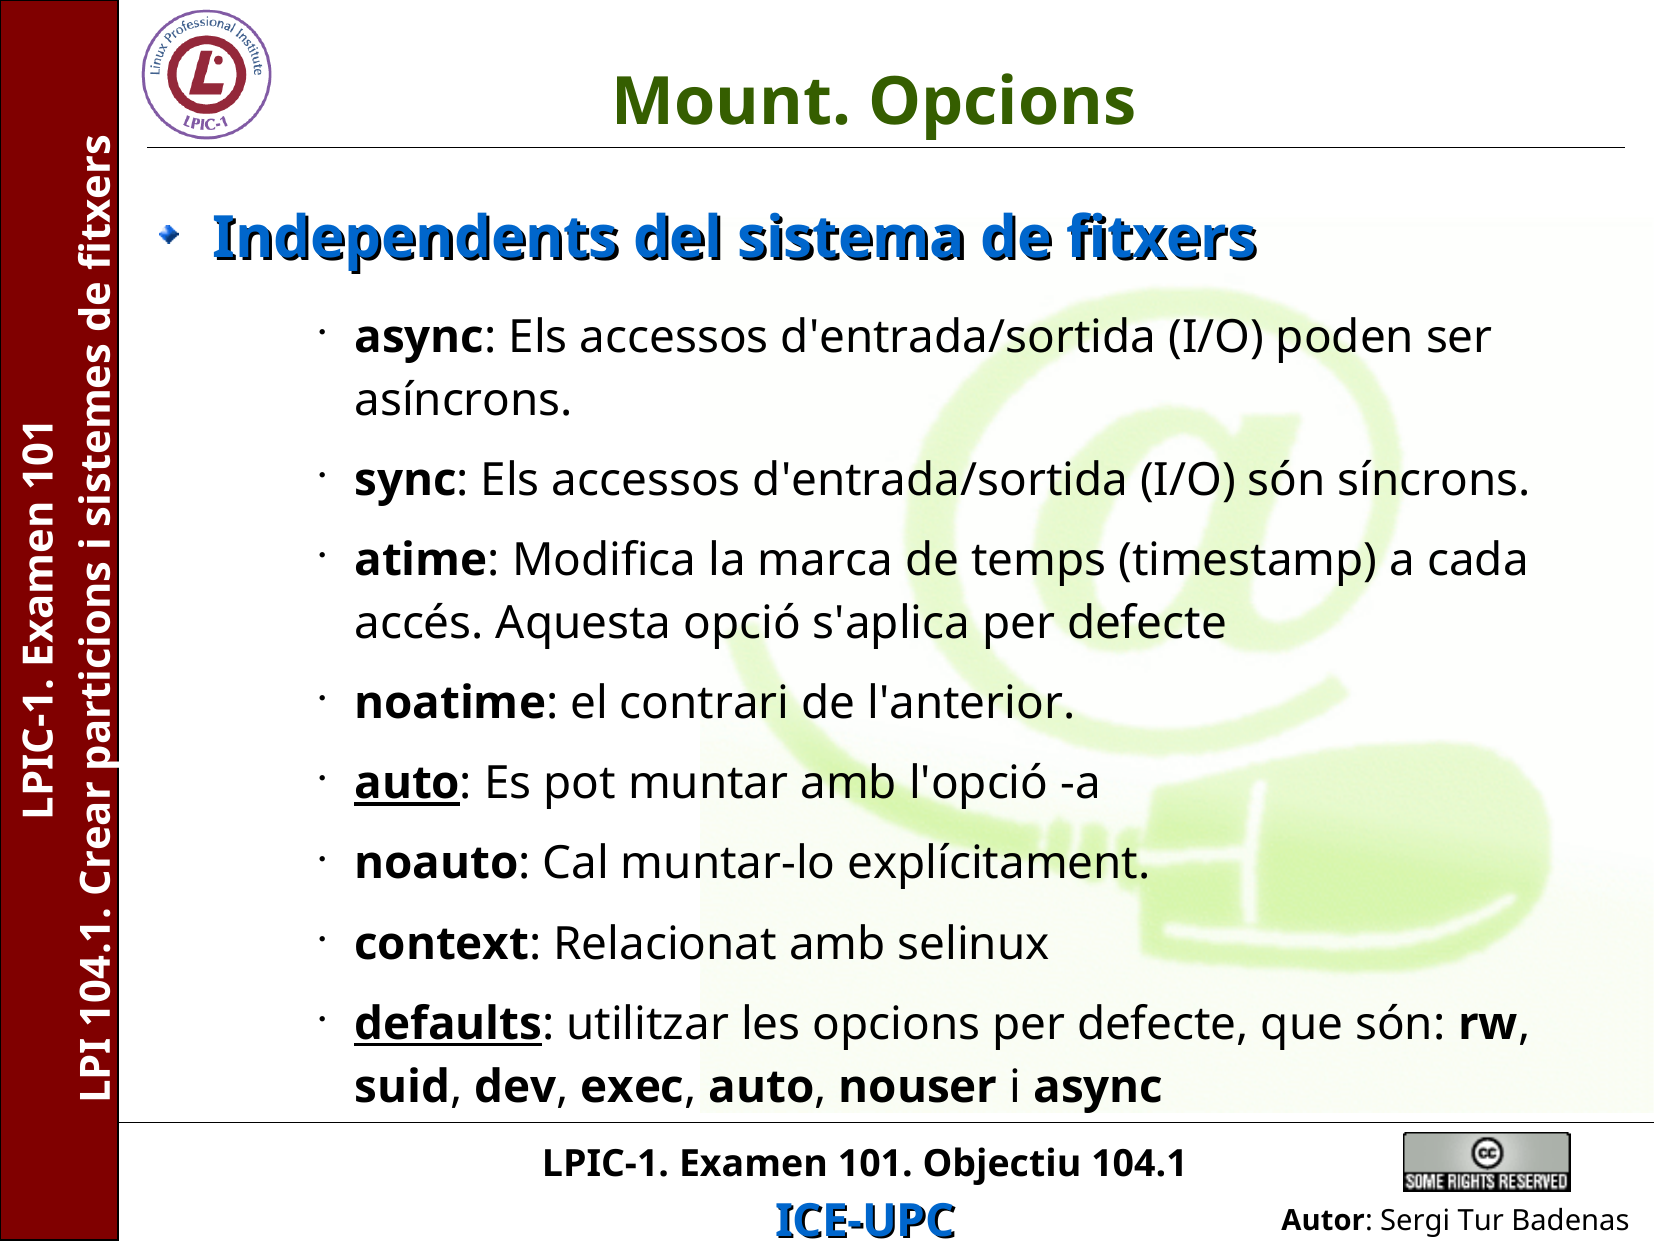

# Mount. Opcions
Independents del sistema de fitxers
async: Els accessos d'entrada/sortida (I/O) poden ser asíncrons.
sync: Els accessos d'entrada/sortida (I/O) són síncrons.
atime: Modifica la marca de temps (timestamp) a cada accés. Aquesta opció s'aplica per defecte
noatime: el contrari de l'anterior.
auto: Es pot muntar amb l'opció -a
noauto: Cal muntar-lo explícitament.
context: Relacionat amb selinux
defaults: utilitzar les opcions per defecte, que són: rw, suid, dev, exec, auto, nouser i async